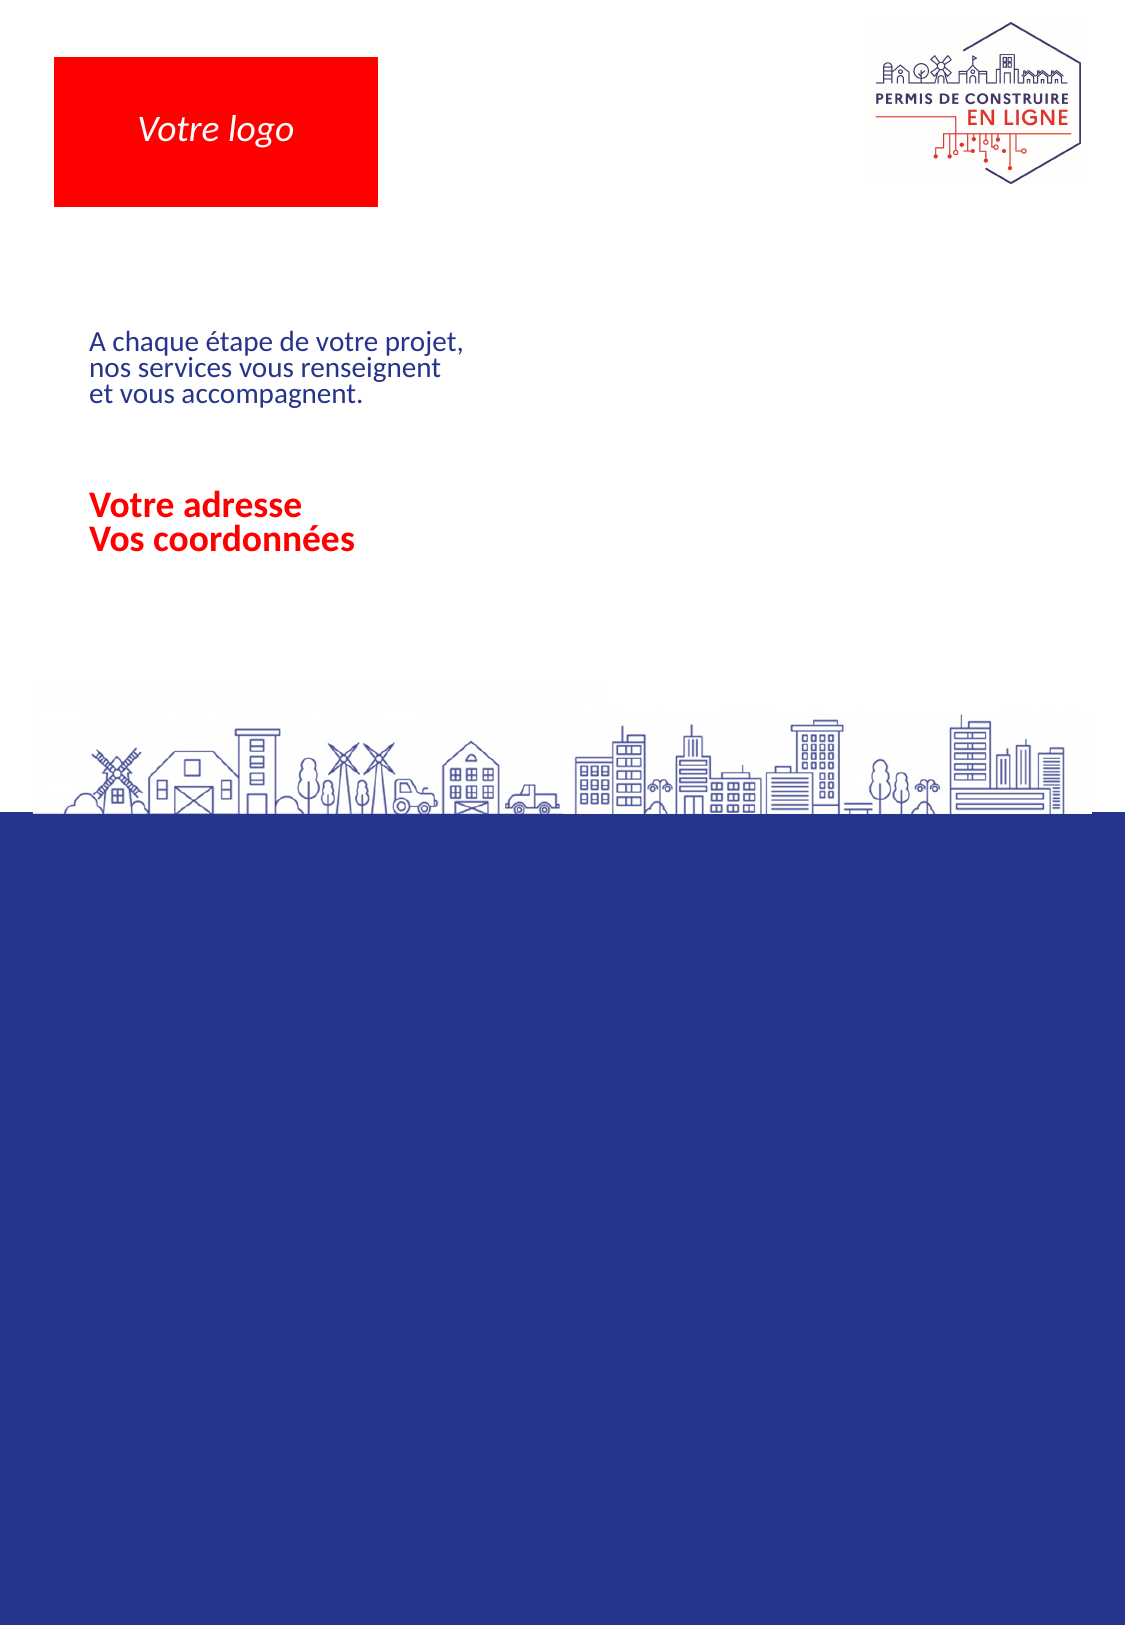

Votre logo
A chaque étape de votre projet,
nos services vous renseignent
et vous accompagnent.
Votre adresse
Vos coordonnées